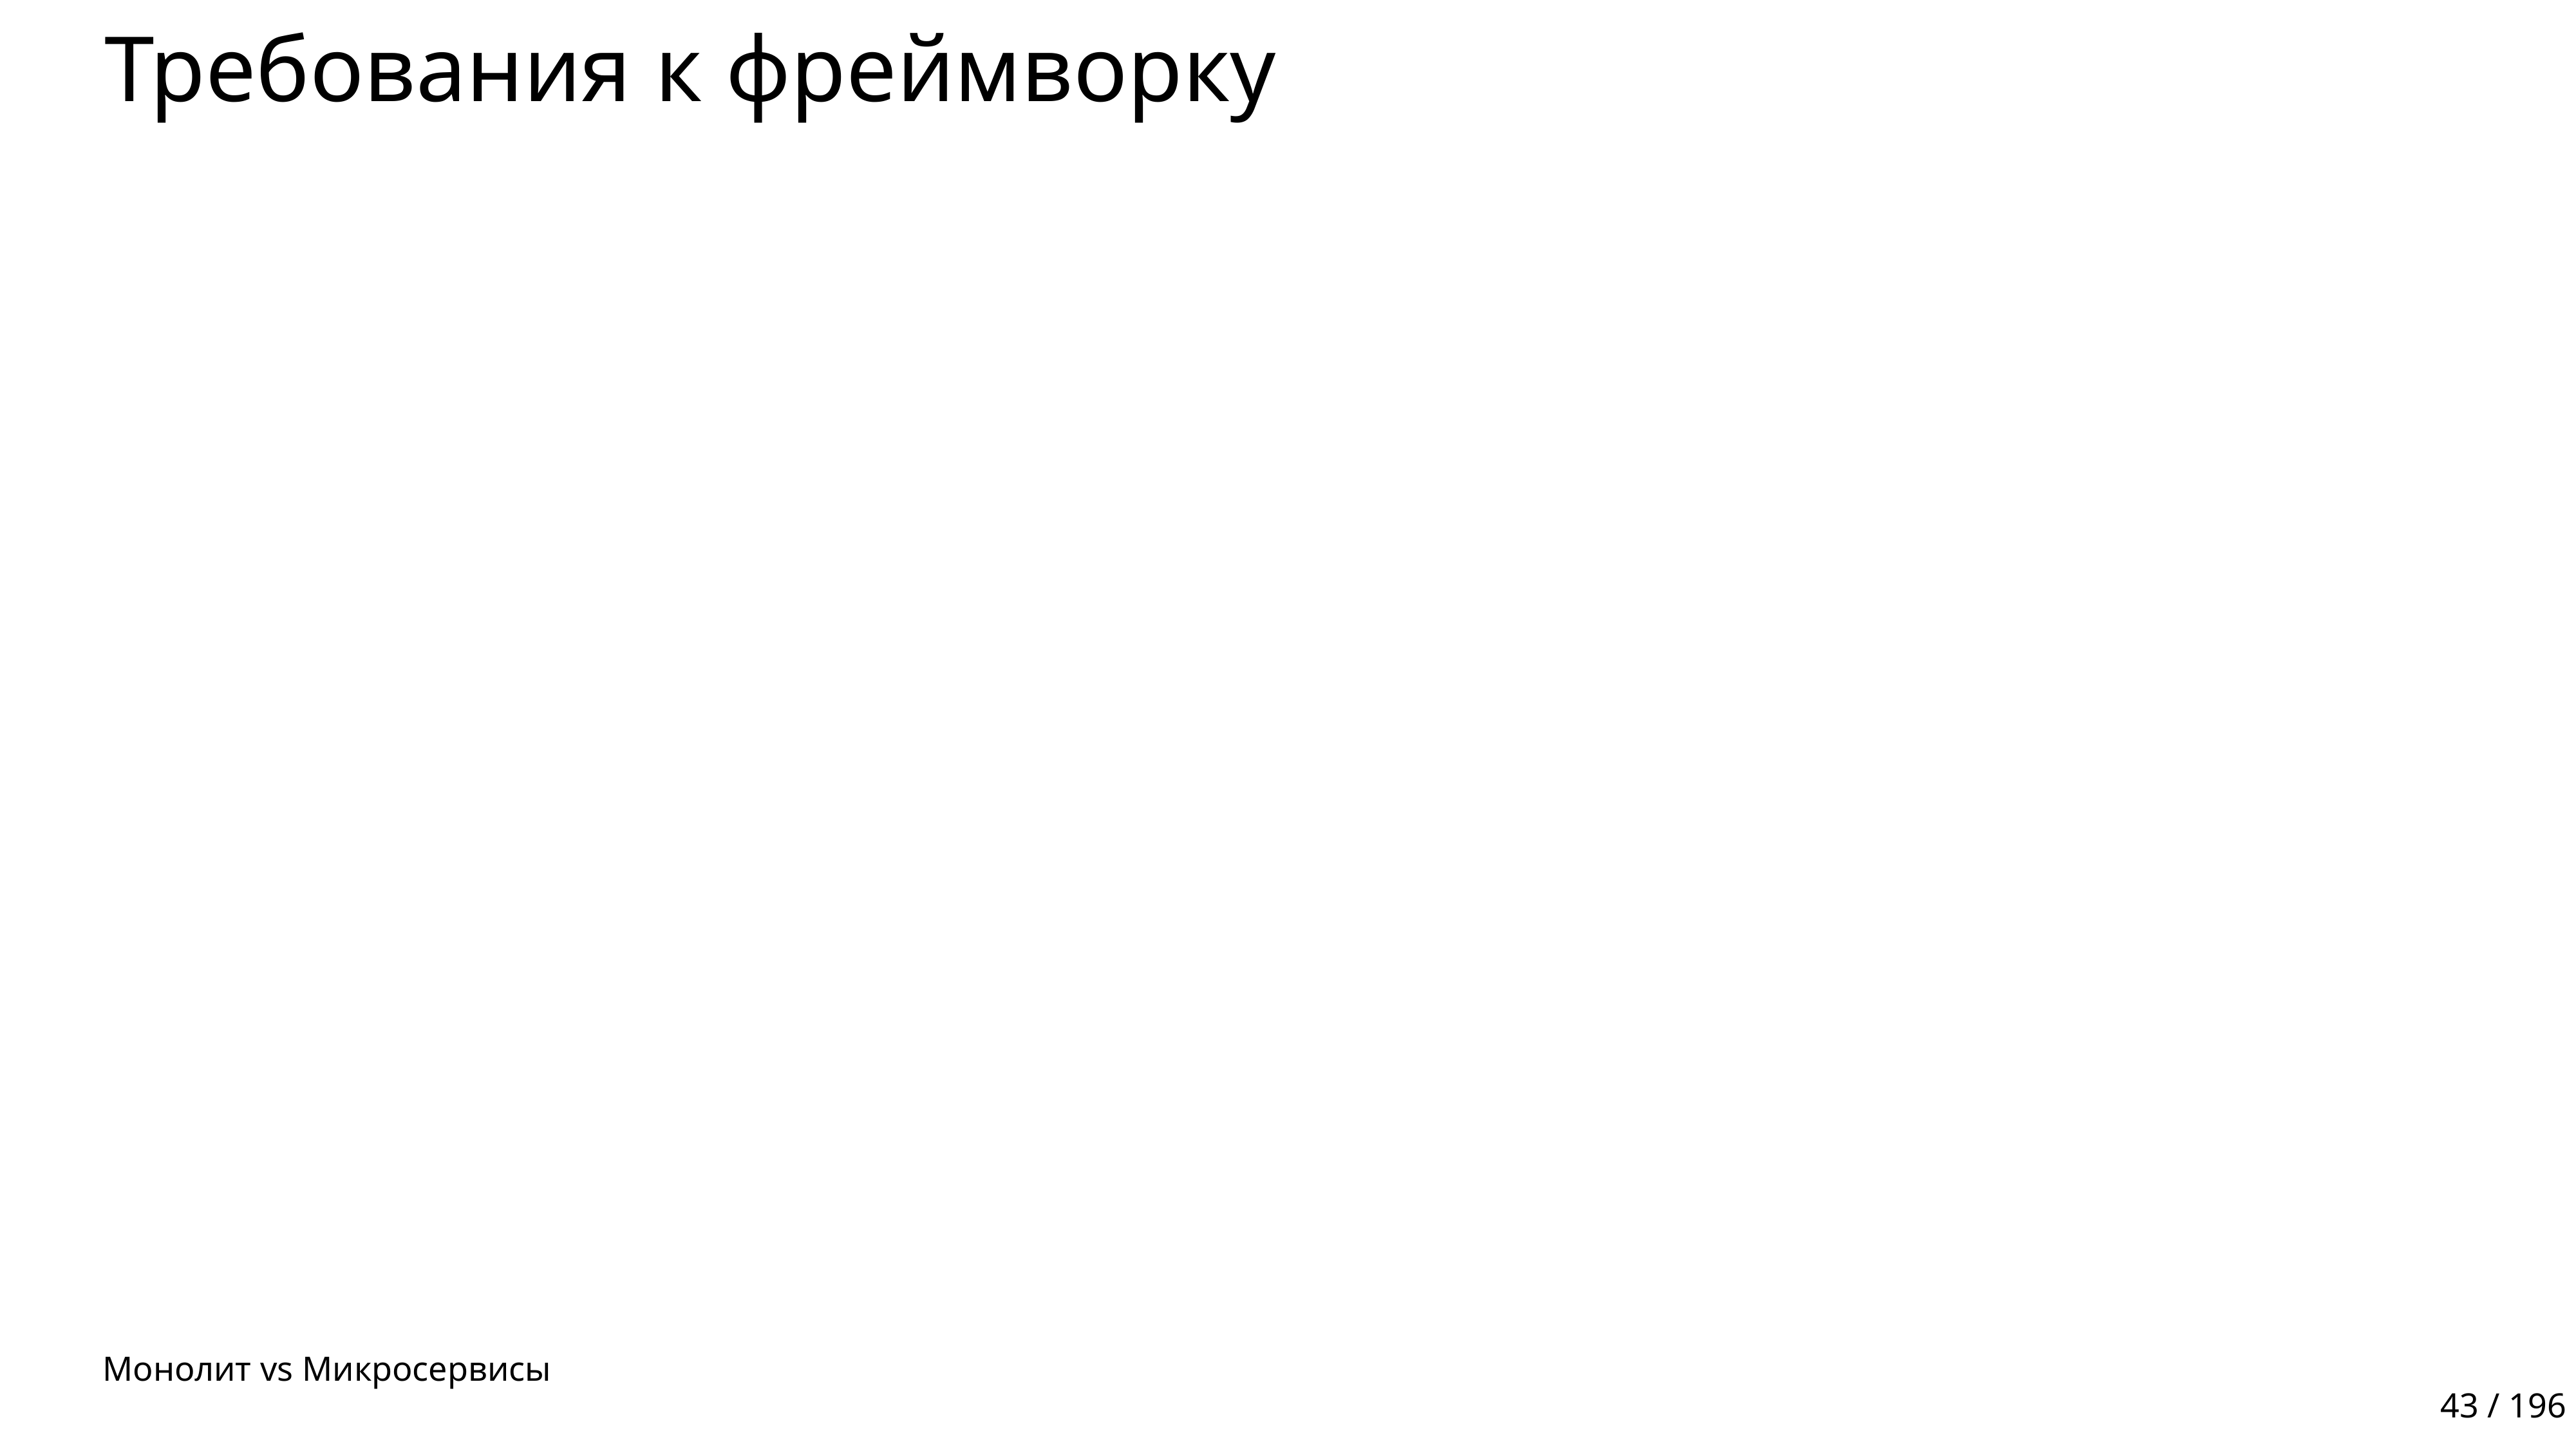

Требования к фреймворку
#
Монолит vs Микросервисы